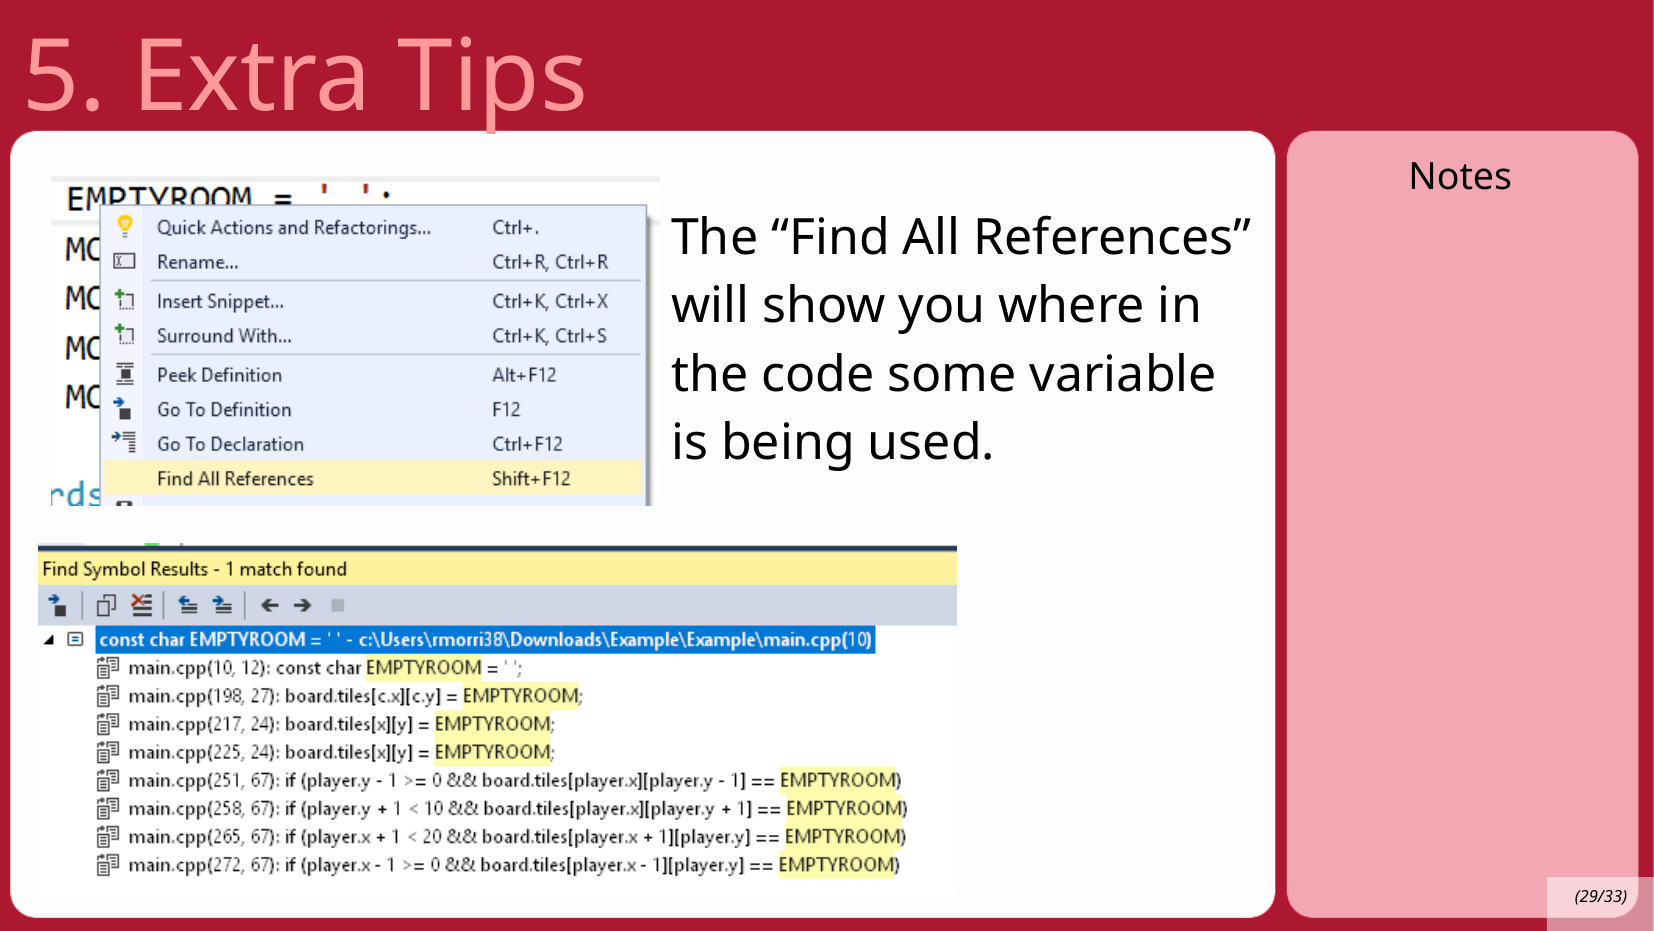

# 5. Extra Tips
Notes
The “Find All References” will show you where in the code some variable is being used.